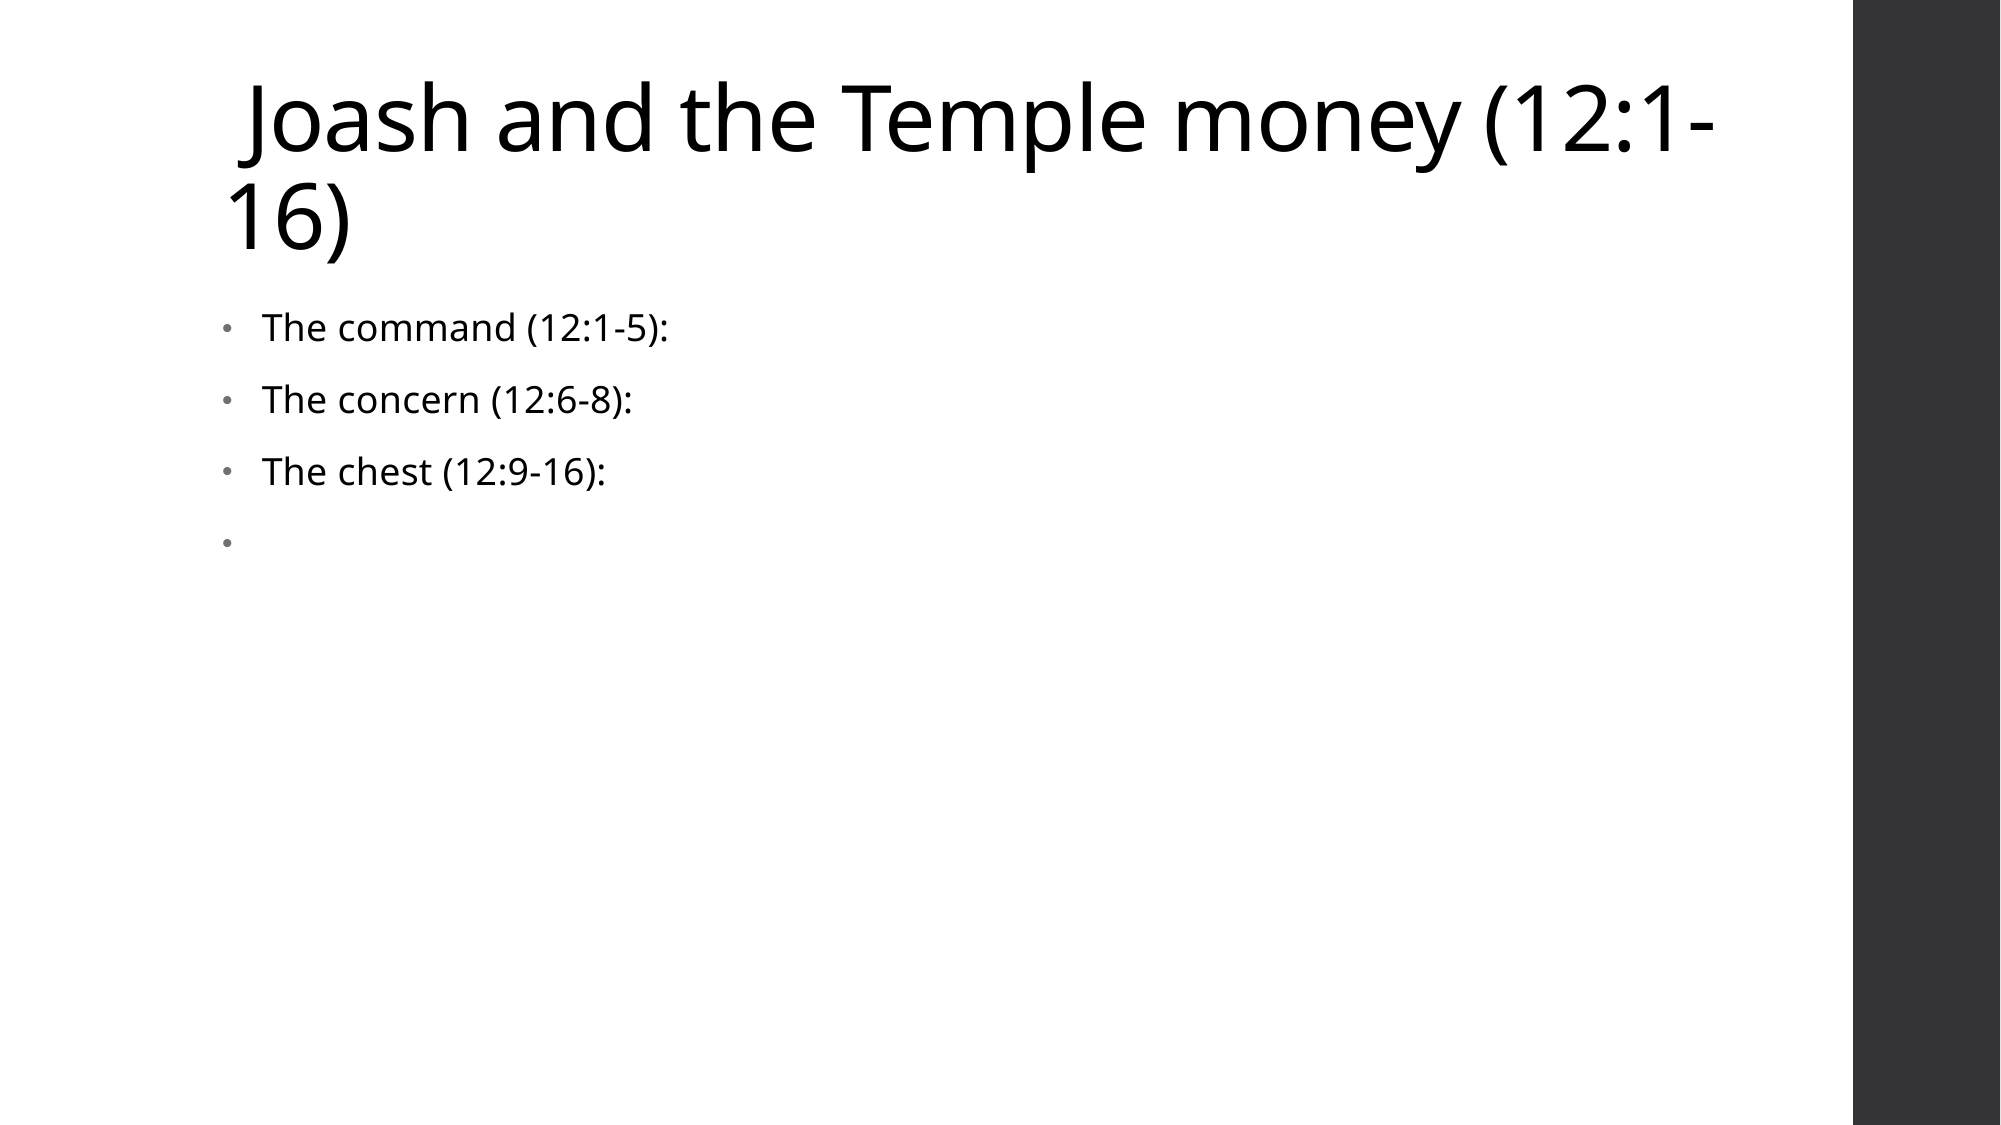

# Joash and the Temple money (12:1-16)
 The command (12:1-5):
 The concern (12:6-8):
 The chest (12:9-16):